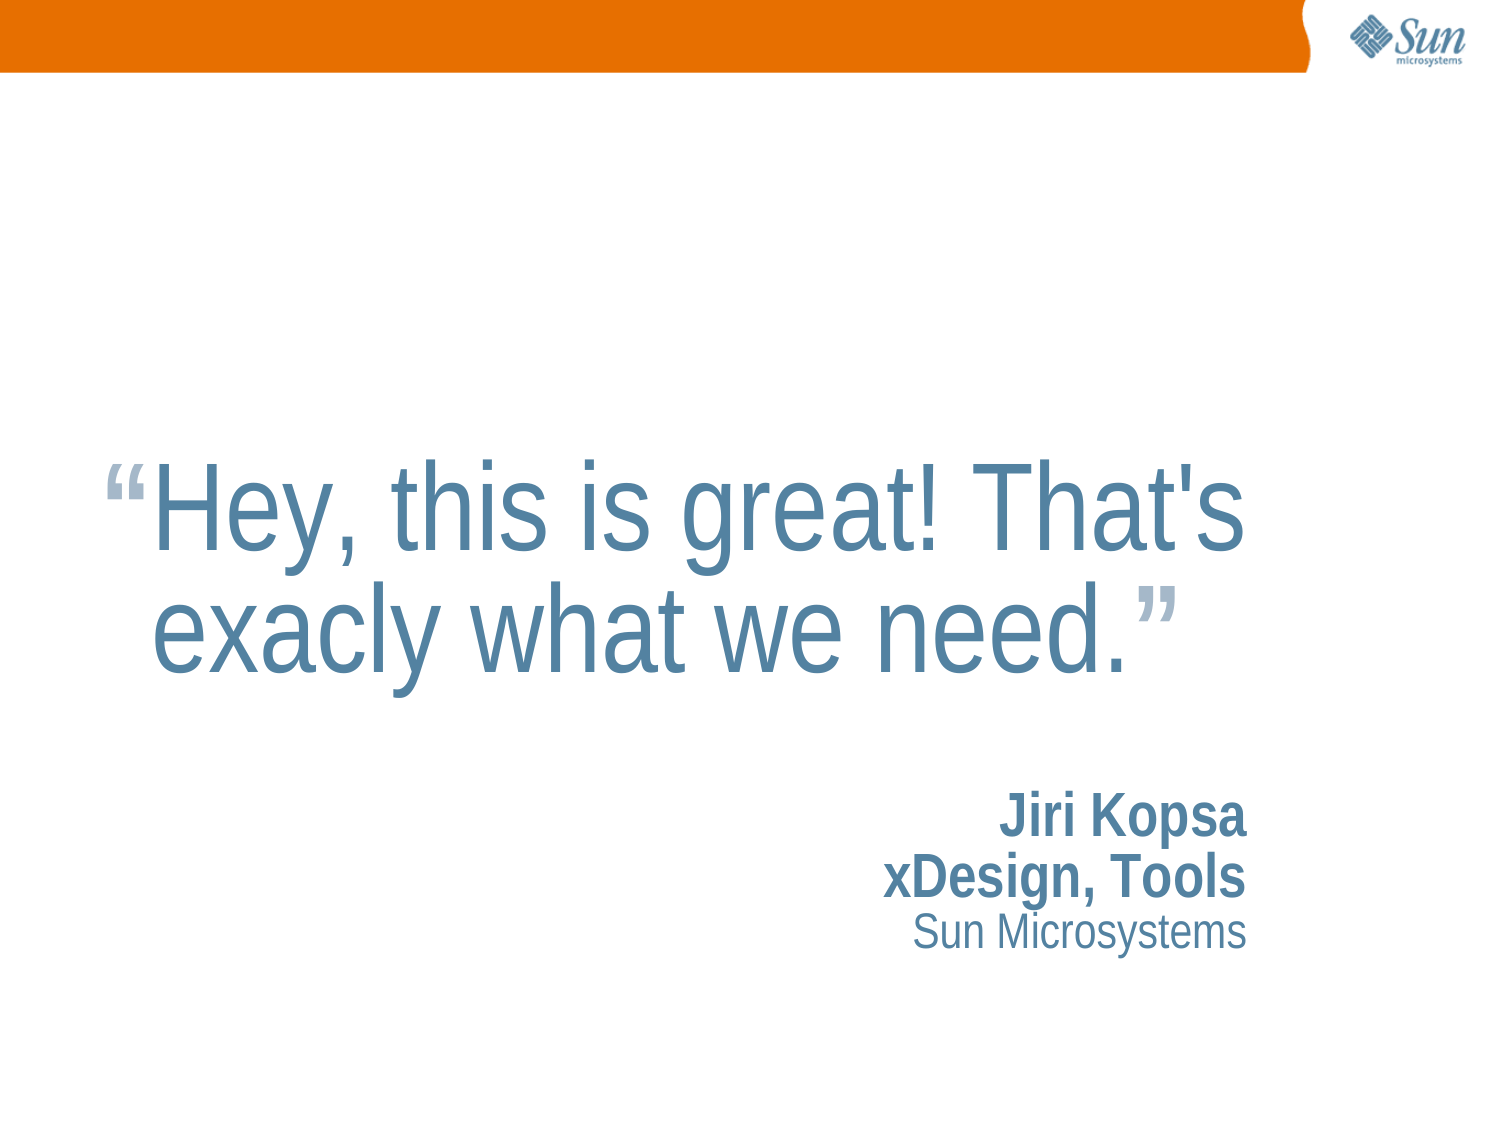

“Hey, this is great! That's exacly what we need.”
Jiri Kopsa
xDesign, Tools
Sun Microsystems